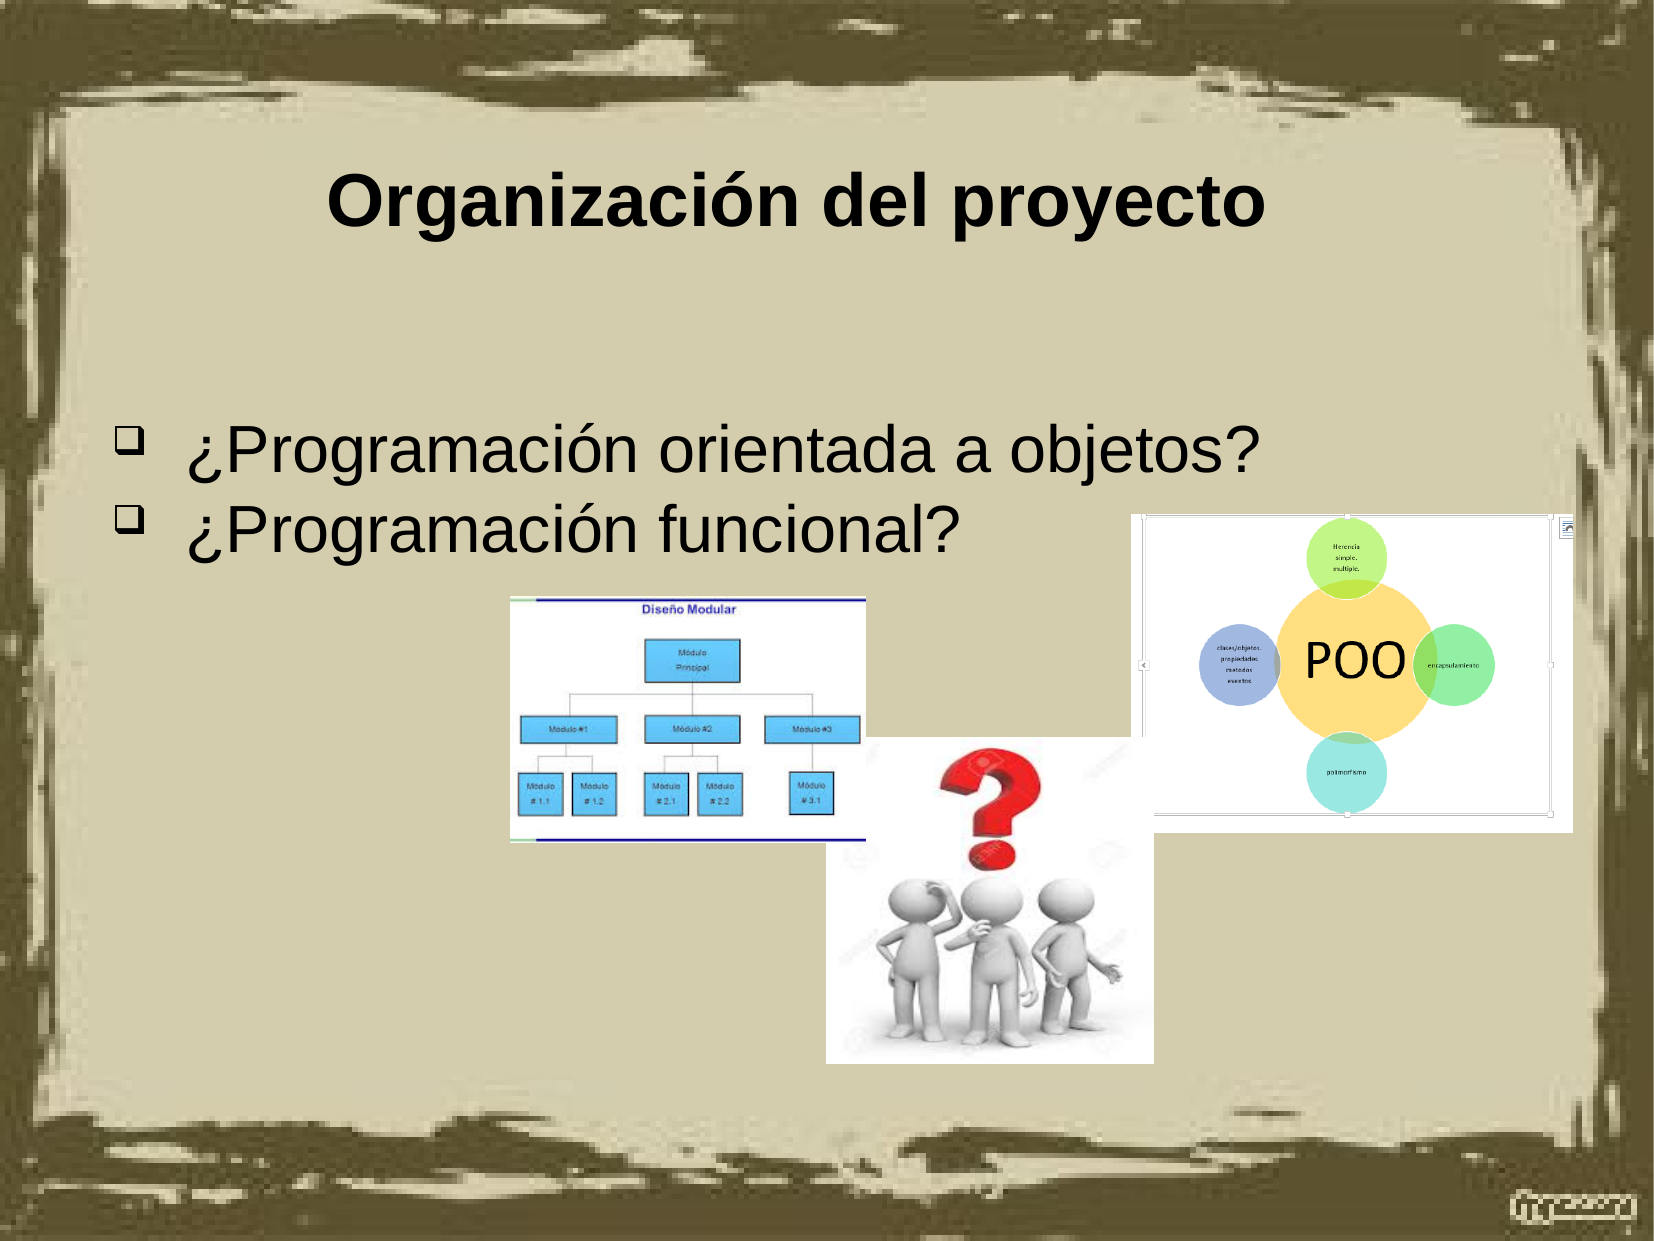

Organización del proyecto
 ¿Programación orientada a objetos?
 ¿Programación funcional?